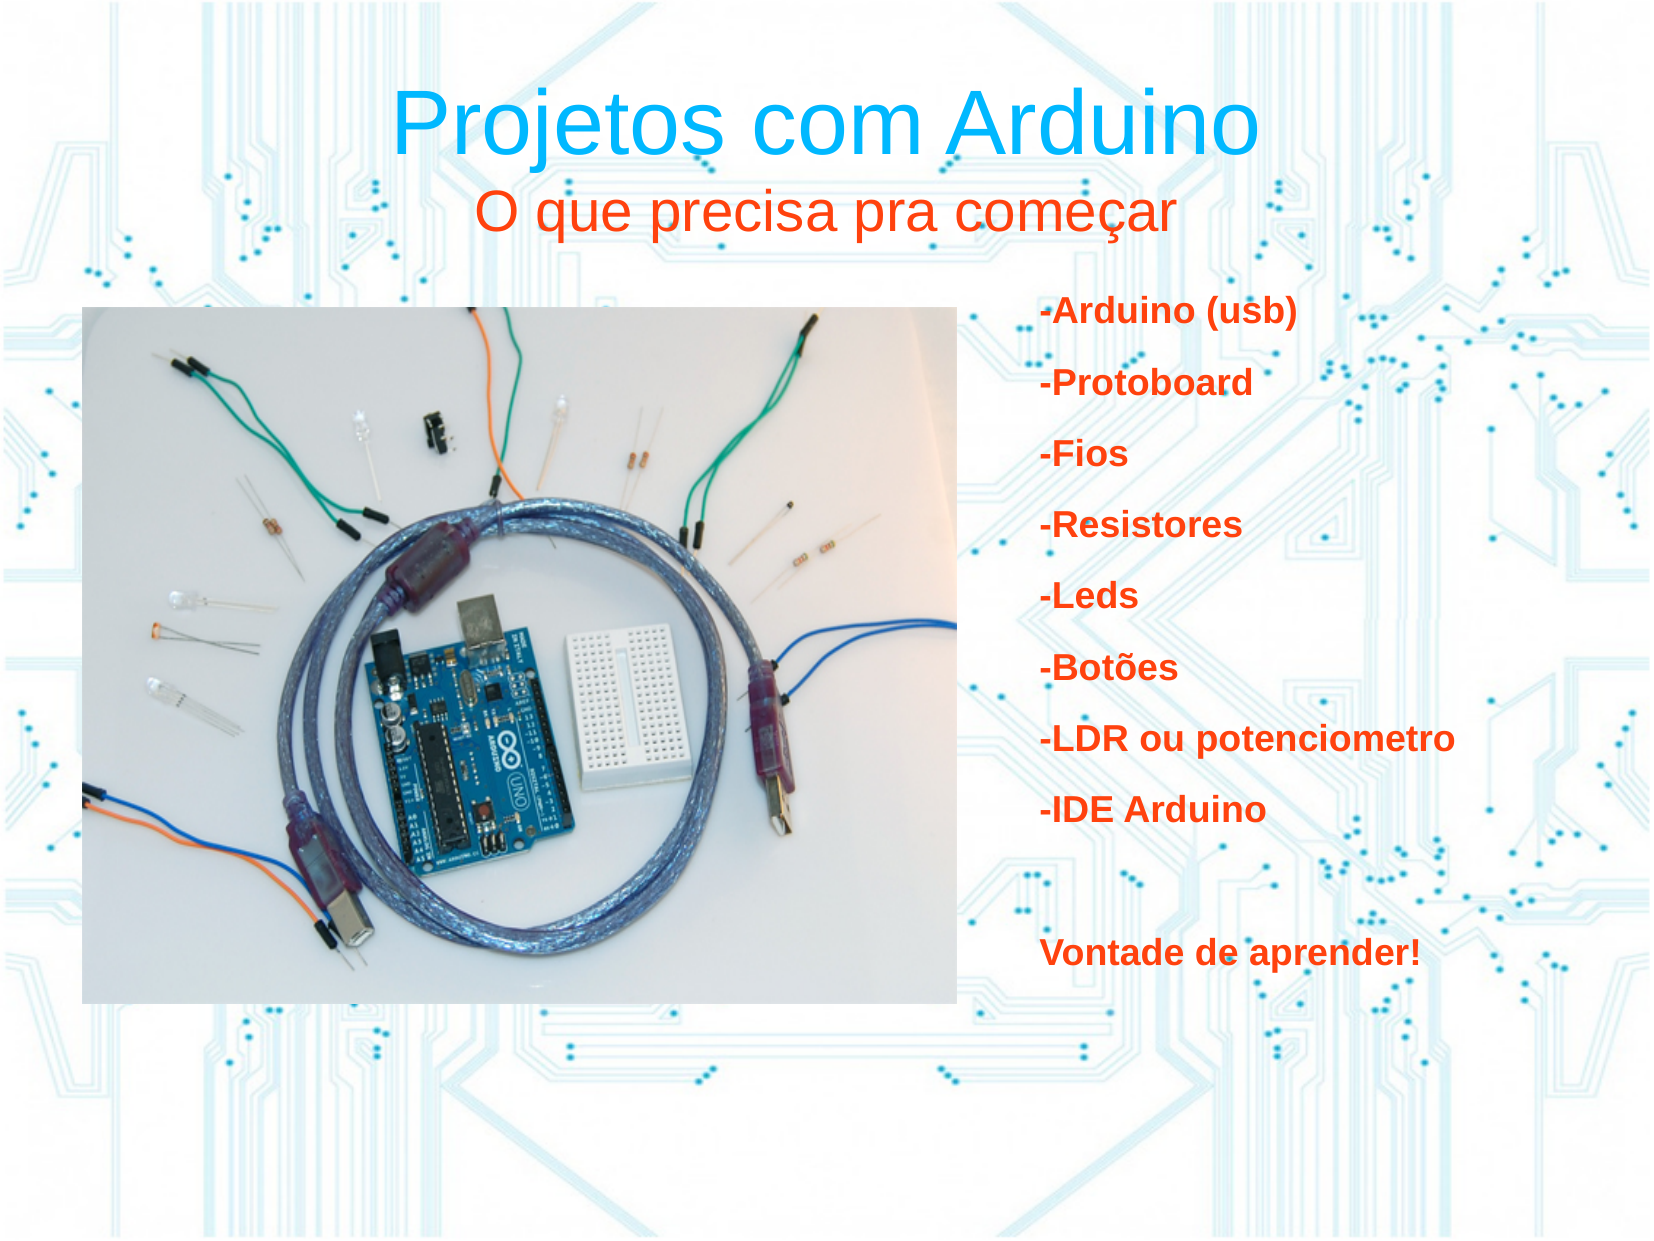

# Projetos com Arduino O que precisa pra começar
-Arduino (usb)
-Protoboard
-Fios
-Resistores
-Leds
-Botões
-LDR ou potenciometro
-IDE Arduino
Vontade de aprender!